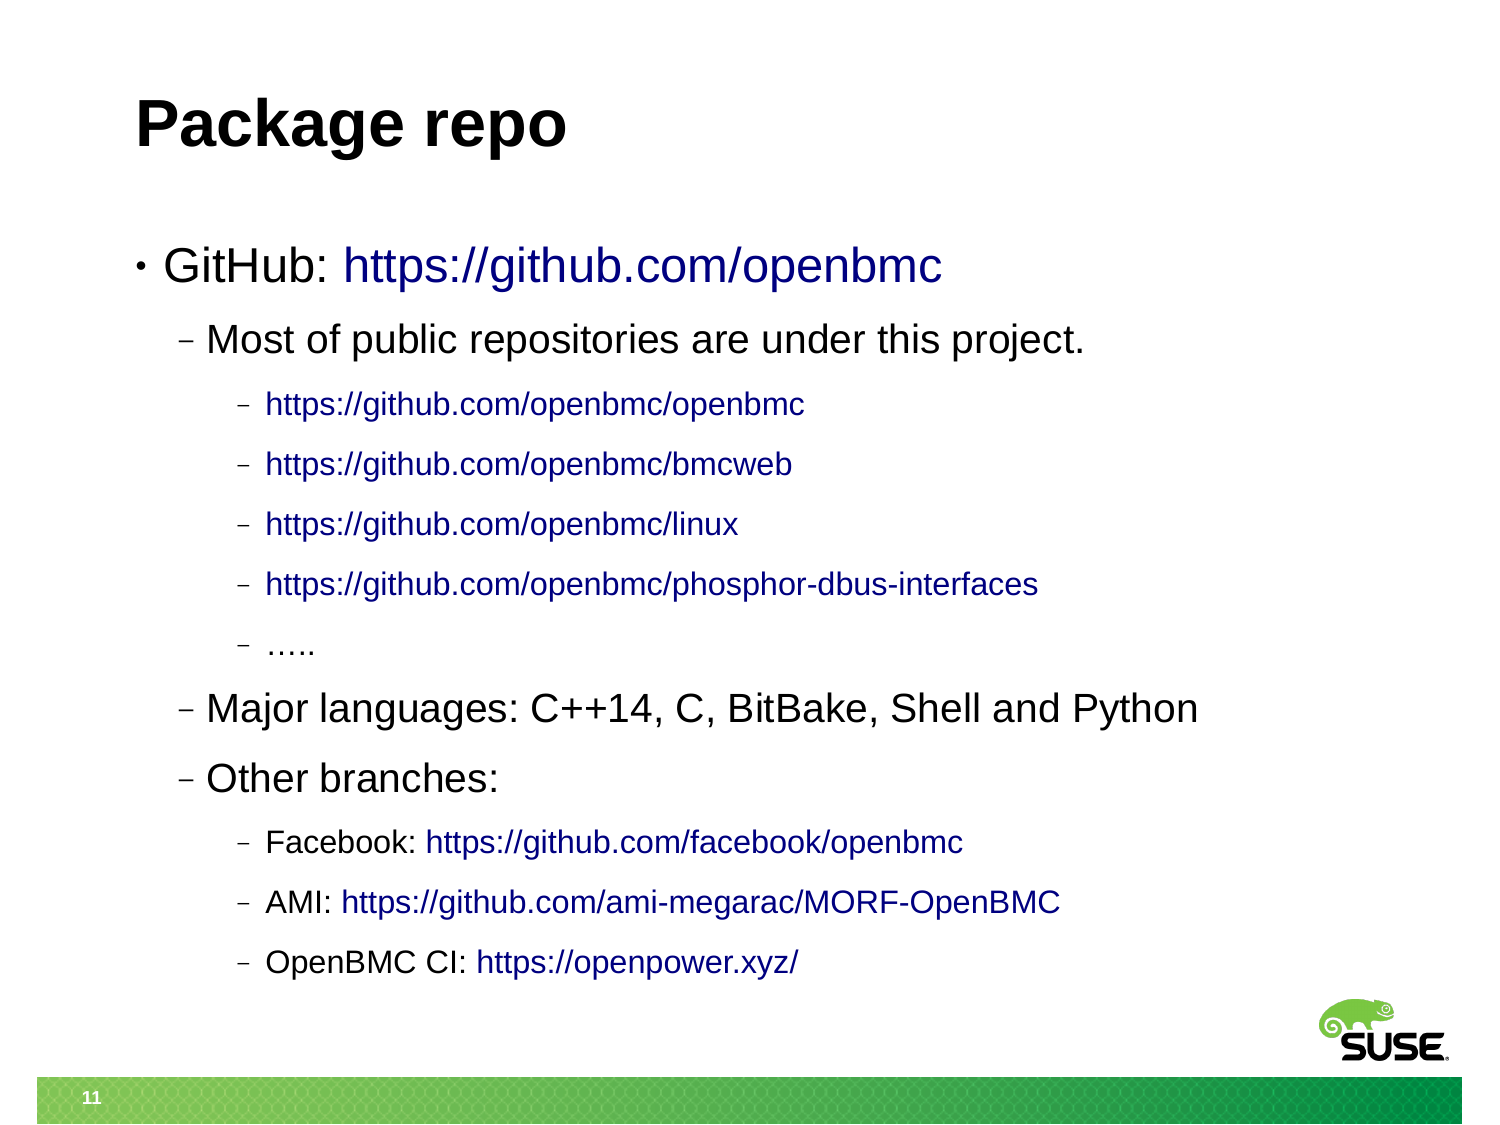

# Package repo
GitHub: https://github.com/openbmc
Most of public repositories are under this project.
https://github.com/openbmc/openbmc
https://github.com/openbmc/bmcweb
https://github.com/openbmc/linux
https://github.com/openbmc/phosphor-dbus-interfaces
…..
Major languages: C++14, C, BitBake, Shell and Python
Other branches:
Facebook: https://github.com/facebook/openbmc
AMI: https://github.com/ami-megarac/MORF-OpenBMC
OpenBMC CI: https://openpower.xyz/